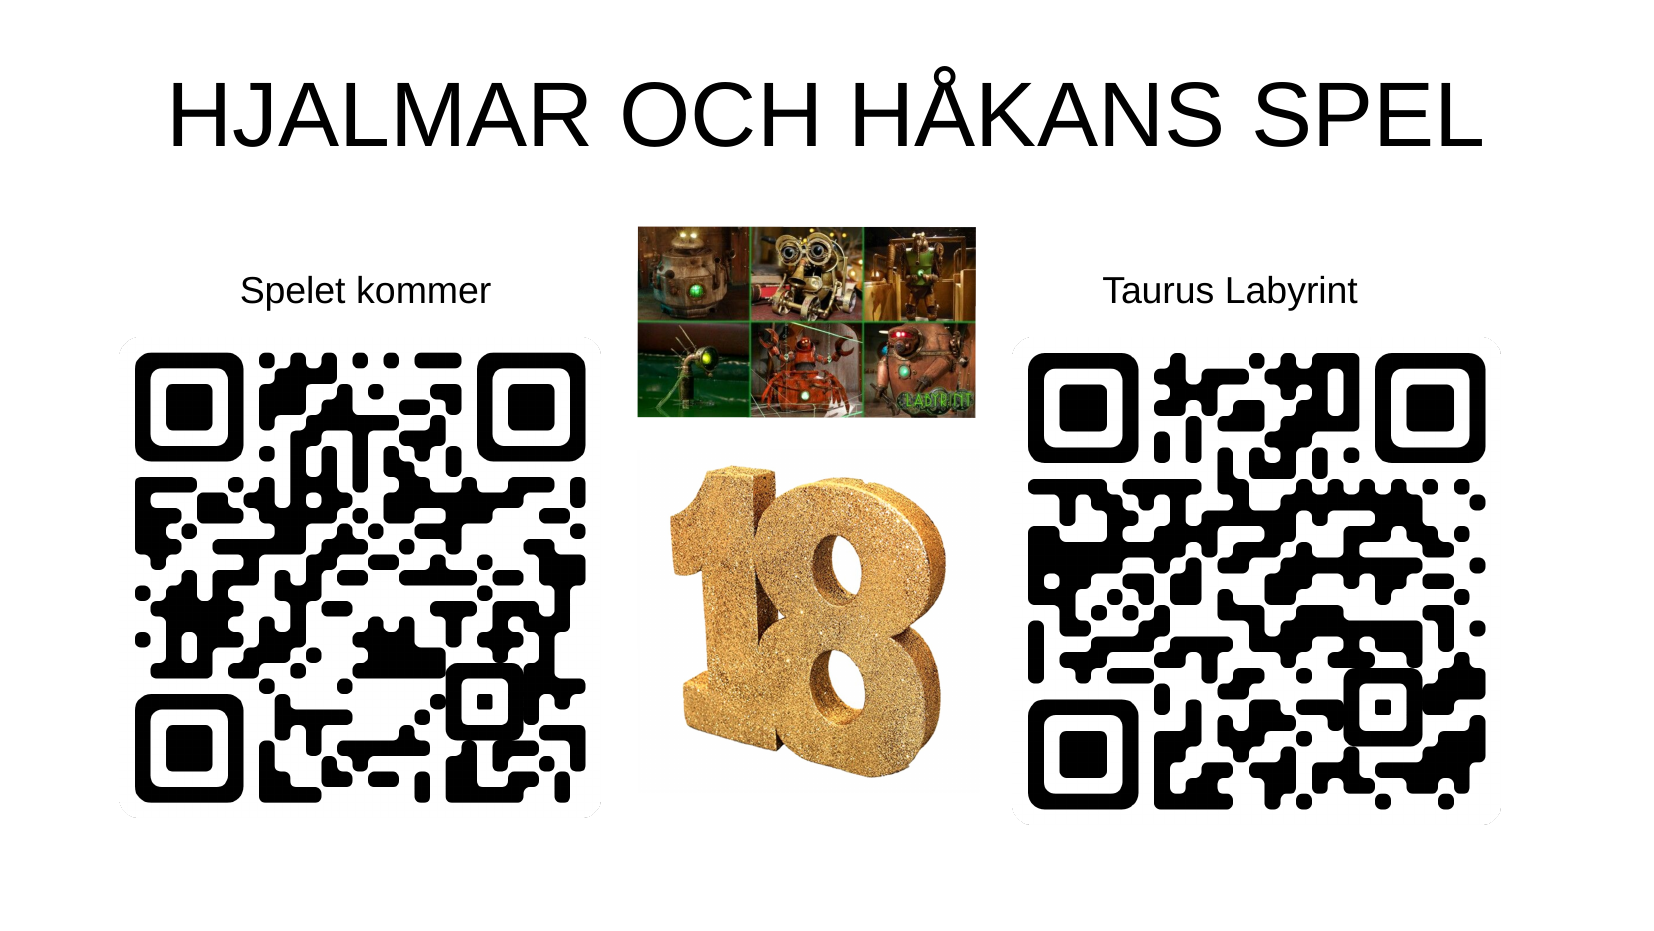

# HJALMAR OCH HÅKANS SPEL
Spelet kommer
Taurus Labyrint